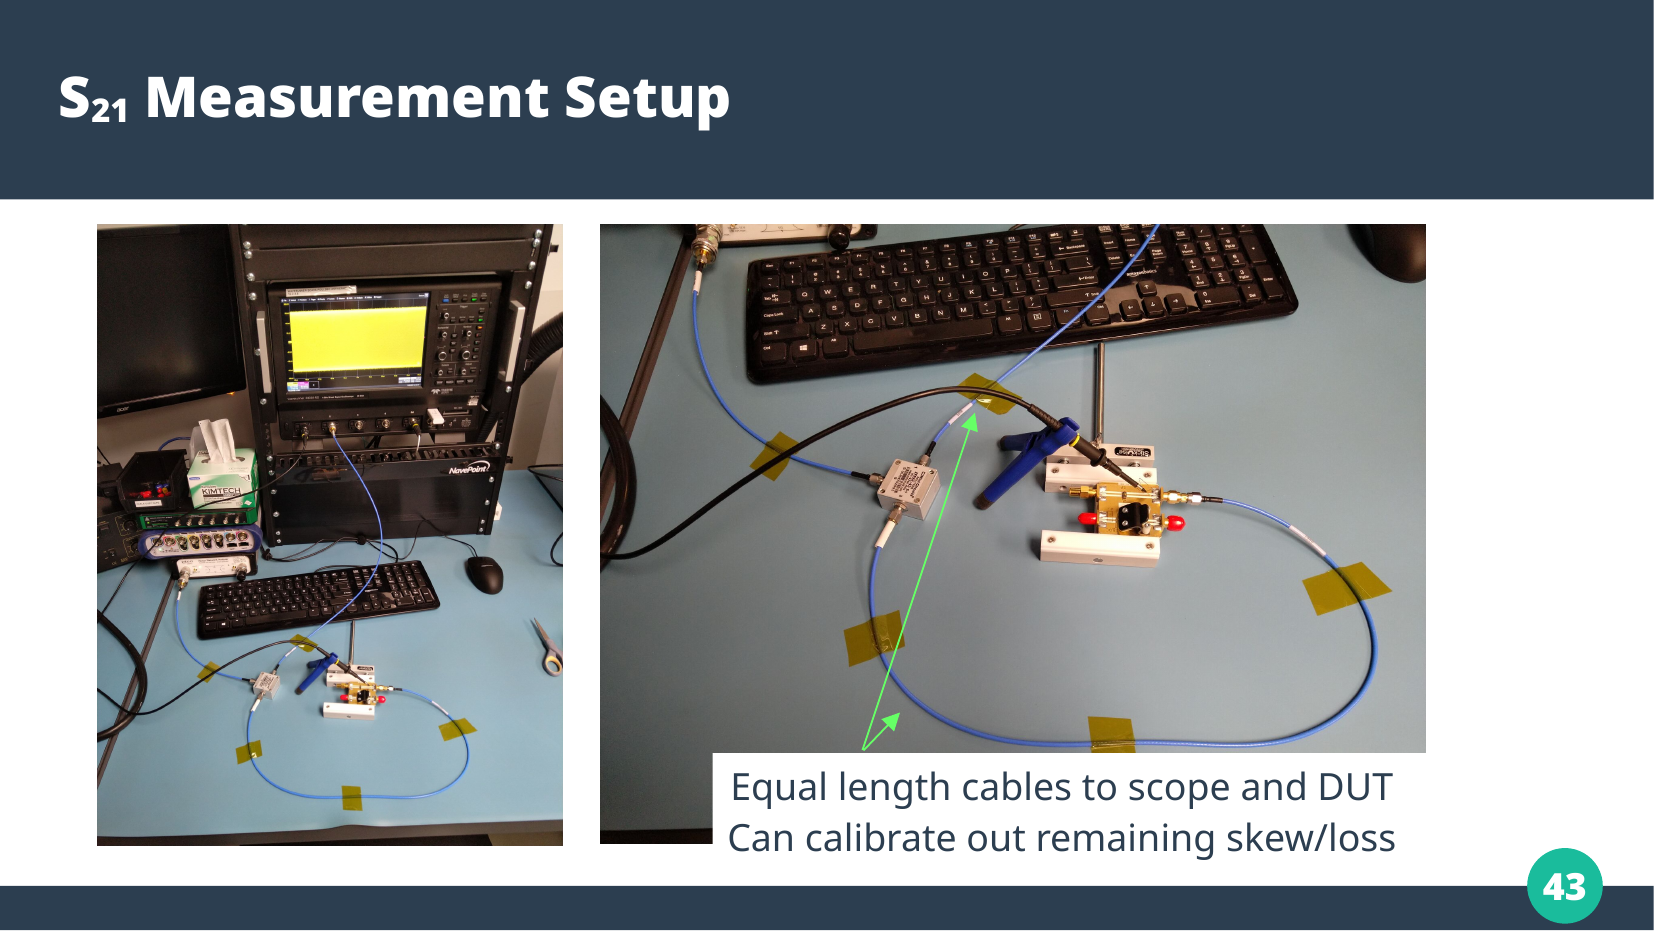

# S21 Measurement Setup
Equal length cables to scope and DUT
Can calibrate out remaining skew/loss